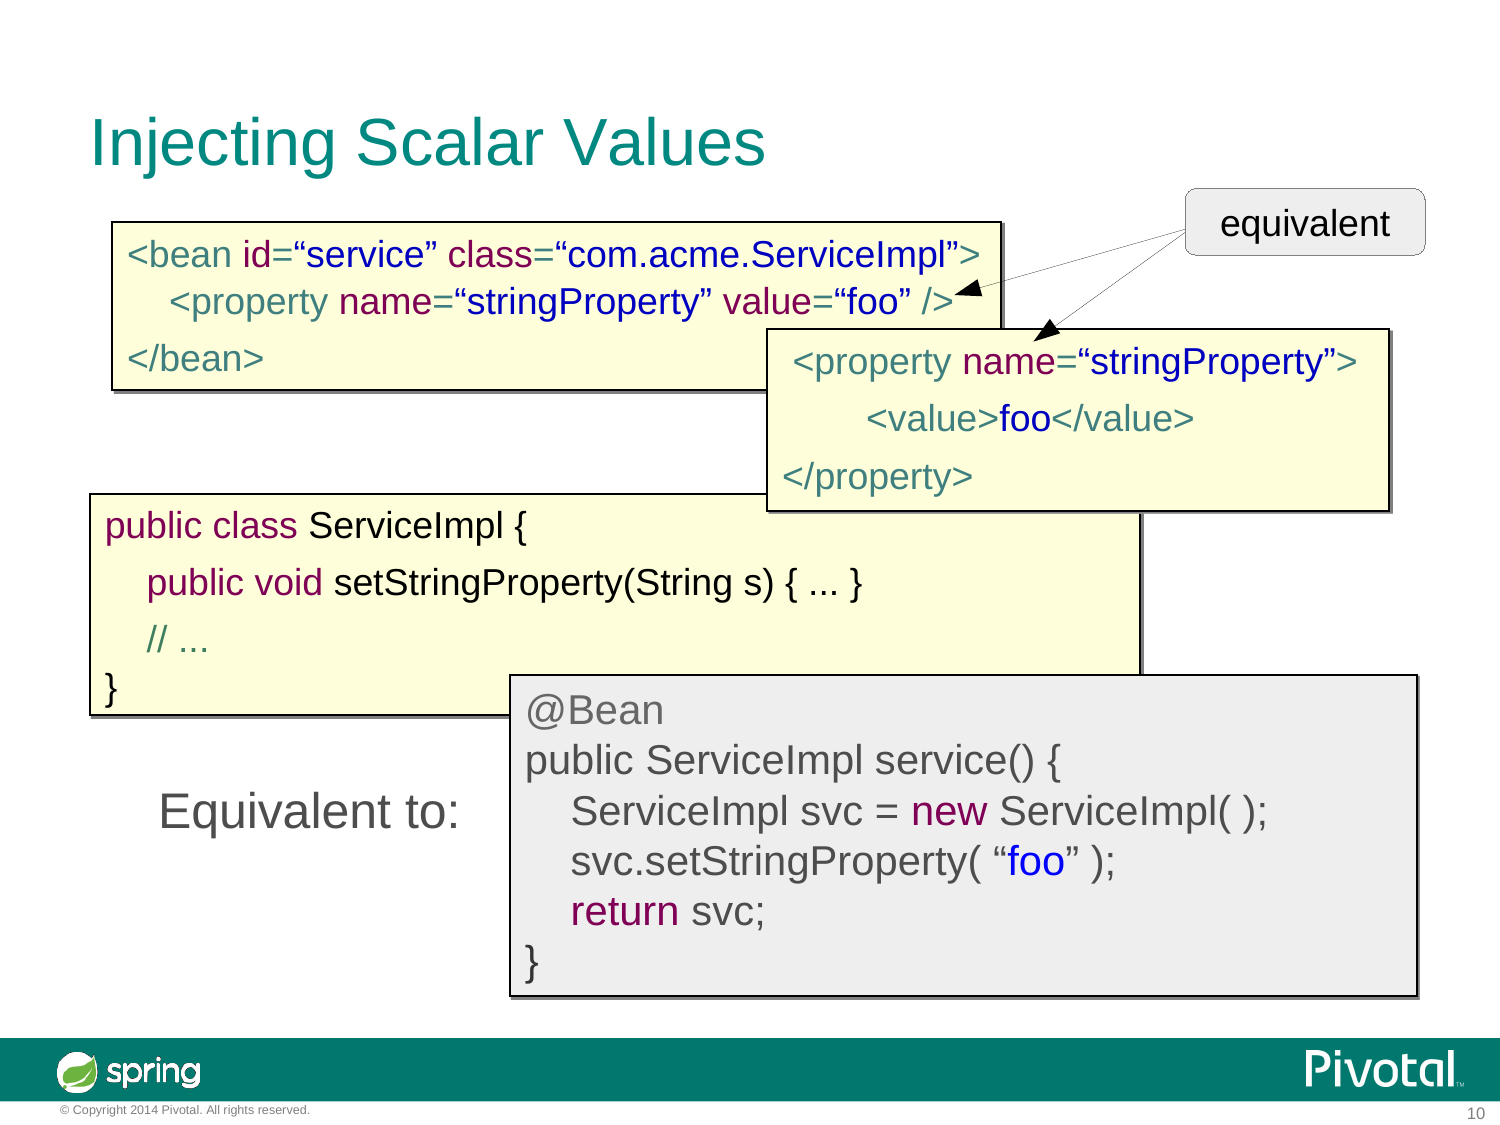

# Injecting Scalar Values
equivalent
<bean id=“service” class=“com.acme.ServiceImpl”>
 <property name=“stringProperty” value=“foo” />
</bean>
 <property name=“stringProperty”>
 <value>foo</value>
</property>
public class ServiceImpl {
 public void setStringProperty(String s) { ... }
 // ...
}
Equivalent to:
@Bean
public ServiceImpl service() {
 ServiceImpl svc = new ServiceImpl( );
 svc.setStringProperty( “foo” );
 return svc;
}
Equivalent to: